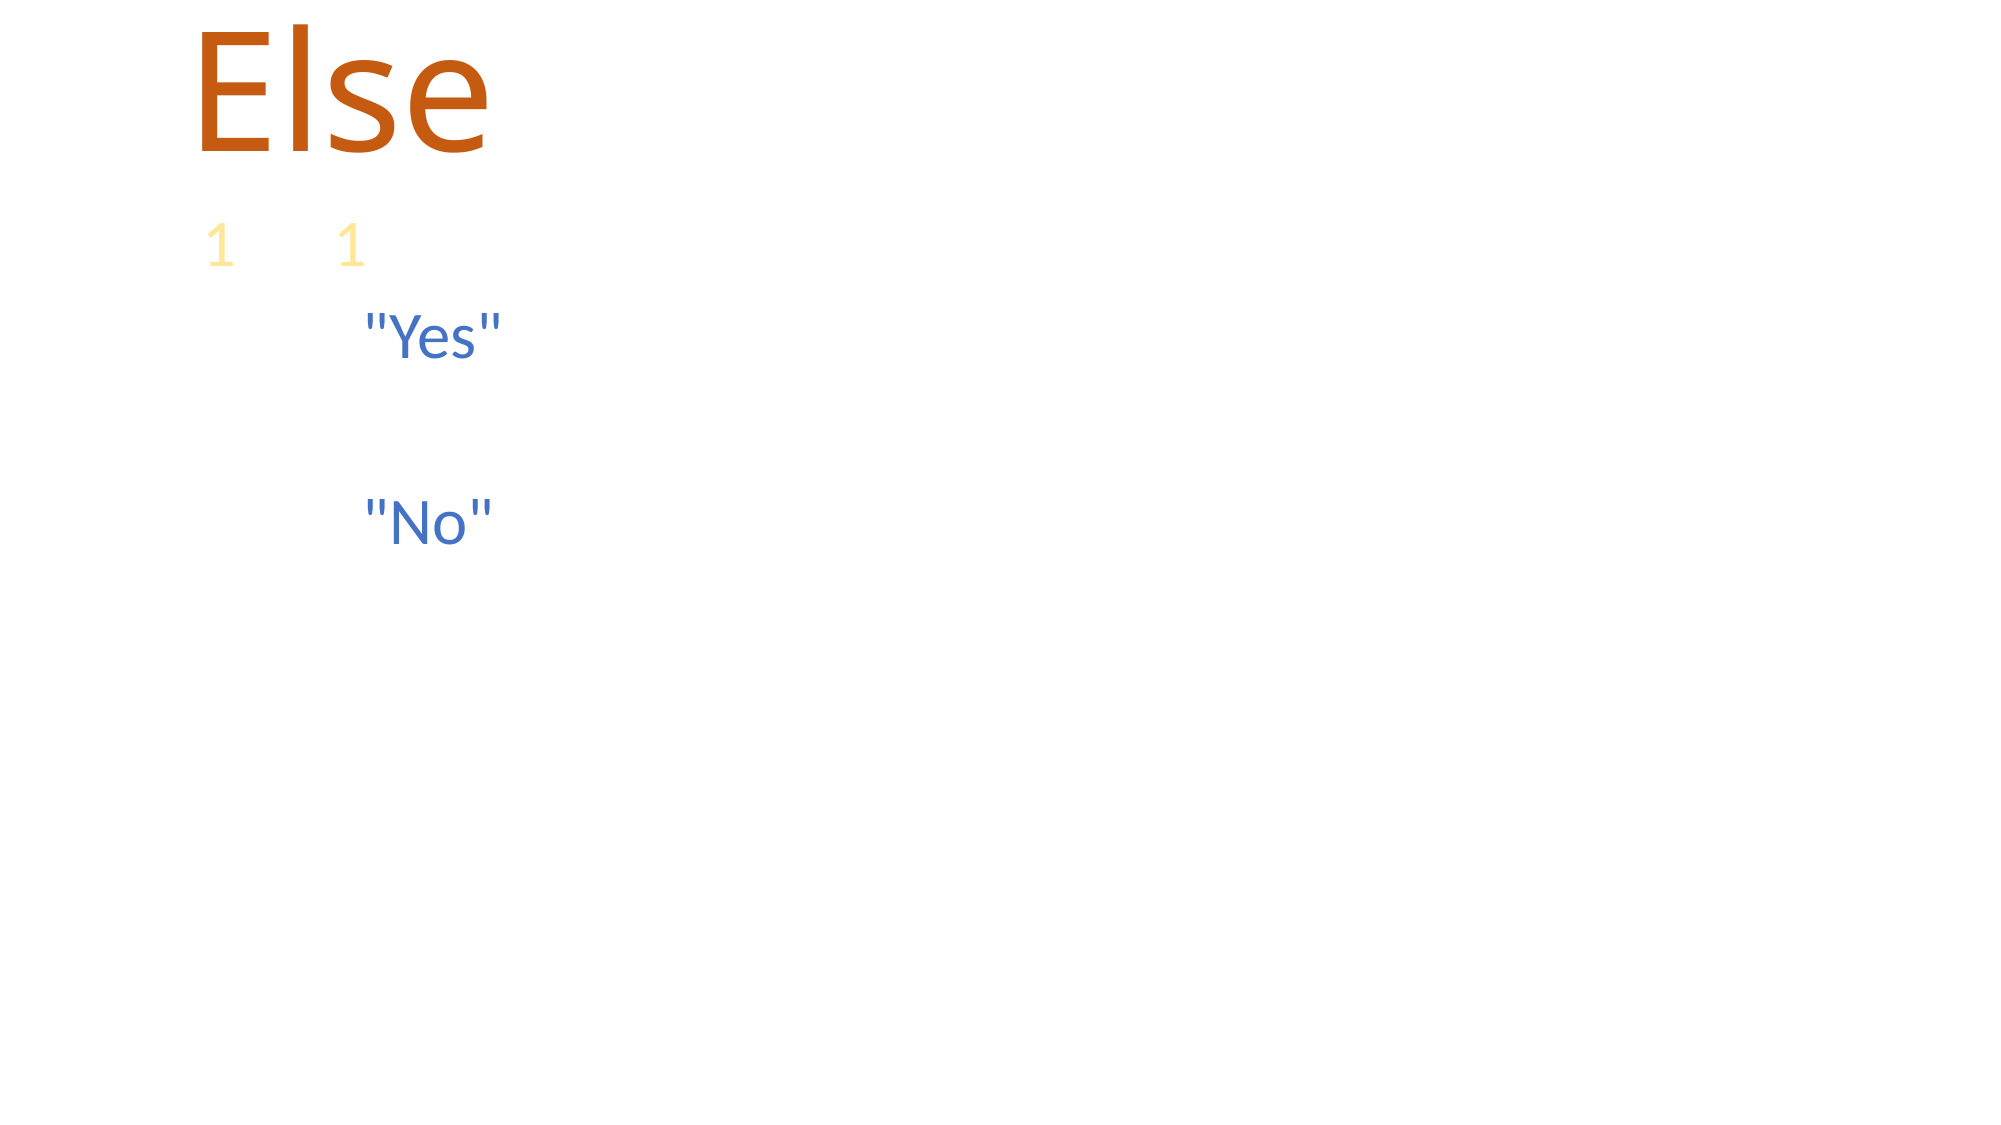

# Else
if 1 == 1:
 print("Yes")
else:
 print("No")